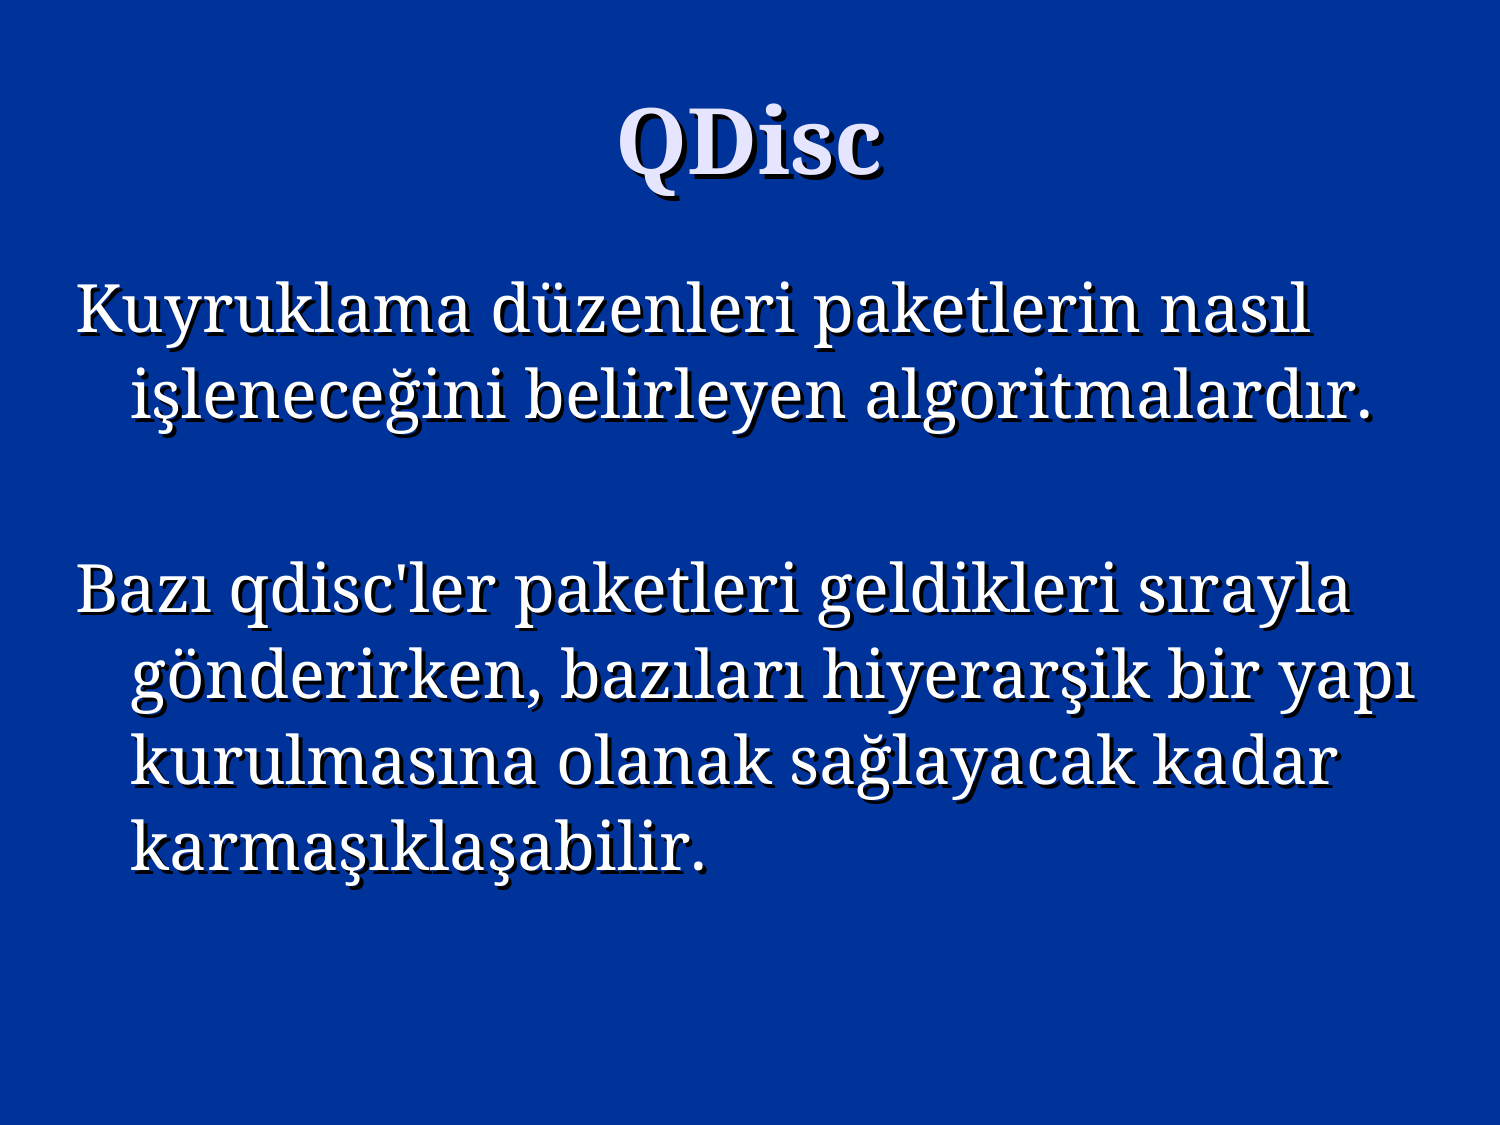

# QDisc
Kuyruklama düzenleri paketlerin nasıl işleneceğini belirleyen algoritmalardır.
Bazı qdisc'ler paketleri geldikleri sırayla gönderirken, bazıları hiyerarşik bir yapı kurulmasına olanak sağlayacak kadar karmaşıklaşabilir.